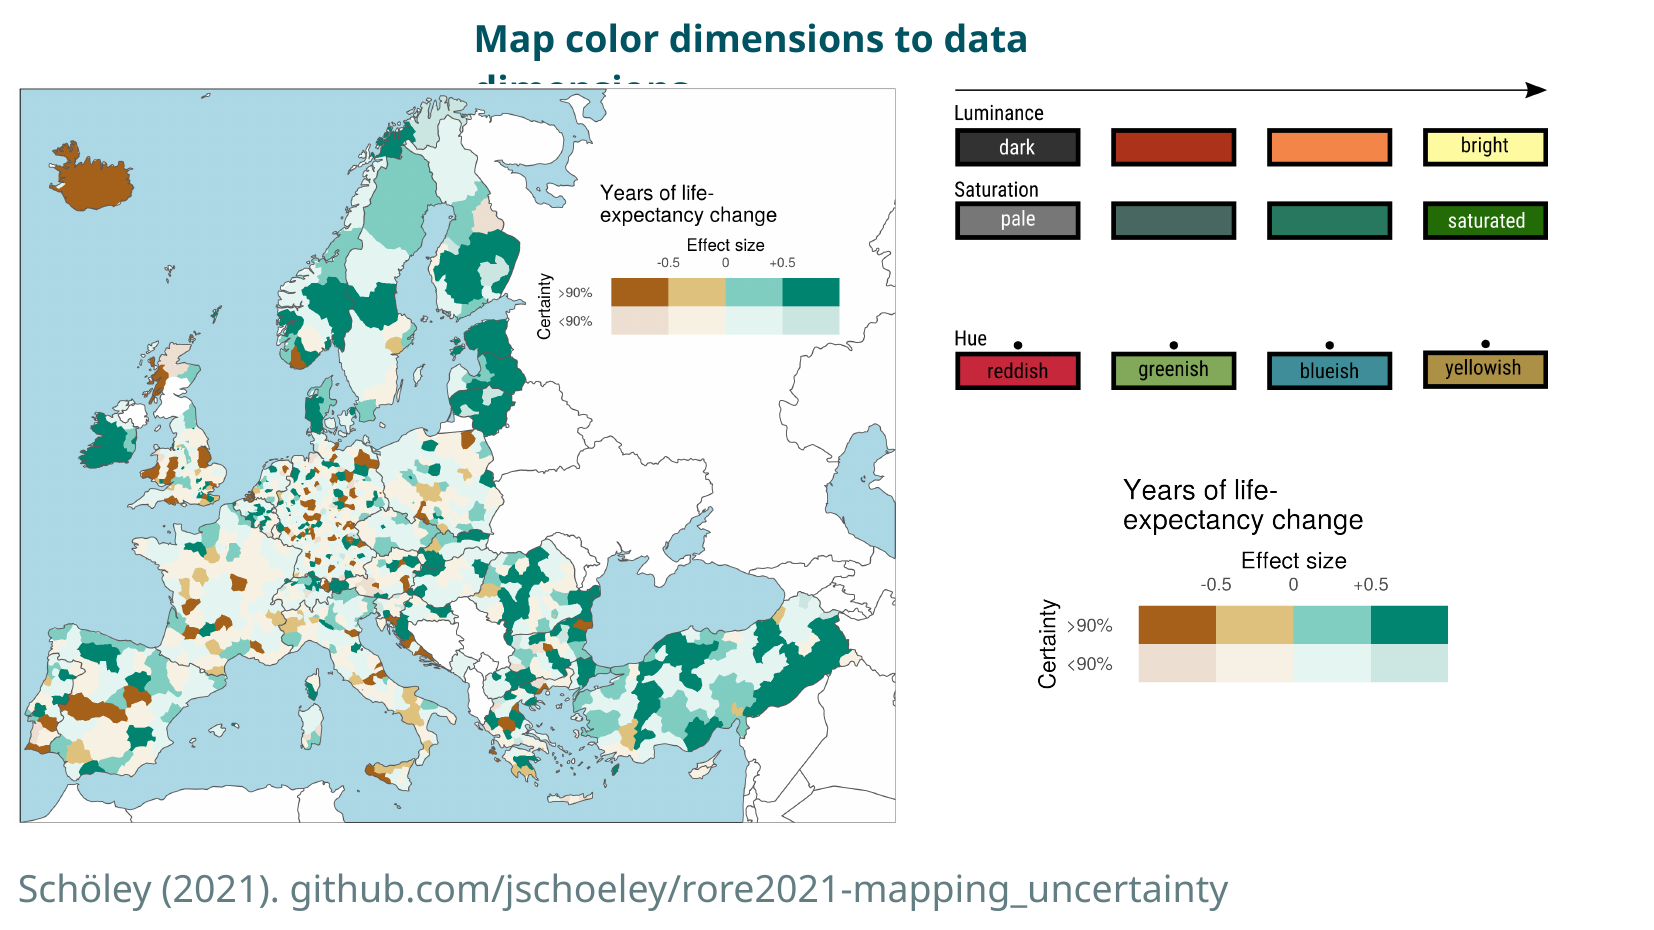

Map color dimensions to data dimensions
Schöley (2021). github.com/jschoeley/rore2021-mapping_uncertainty